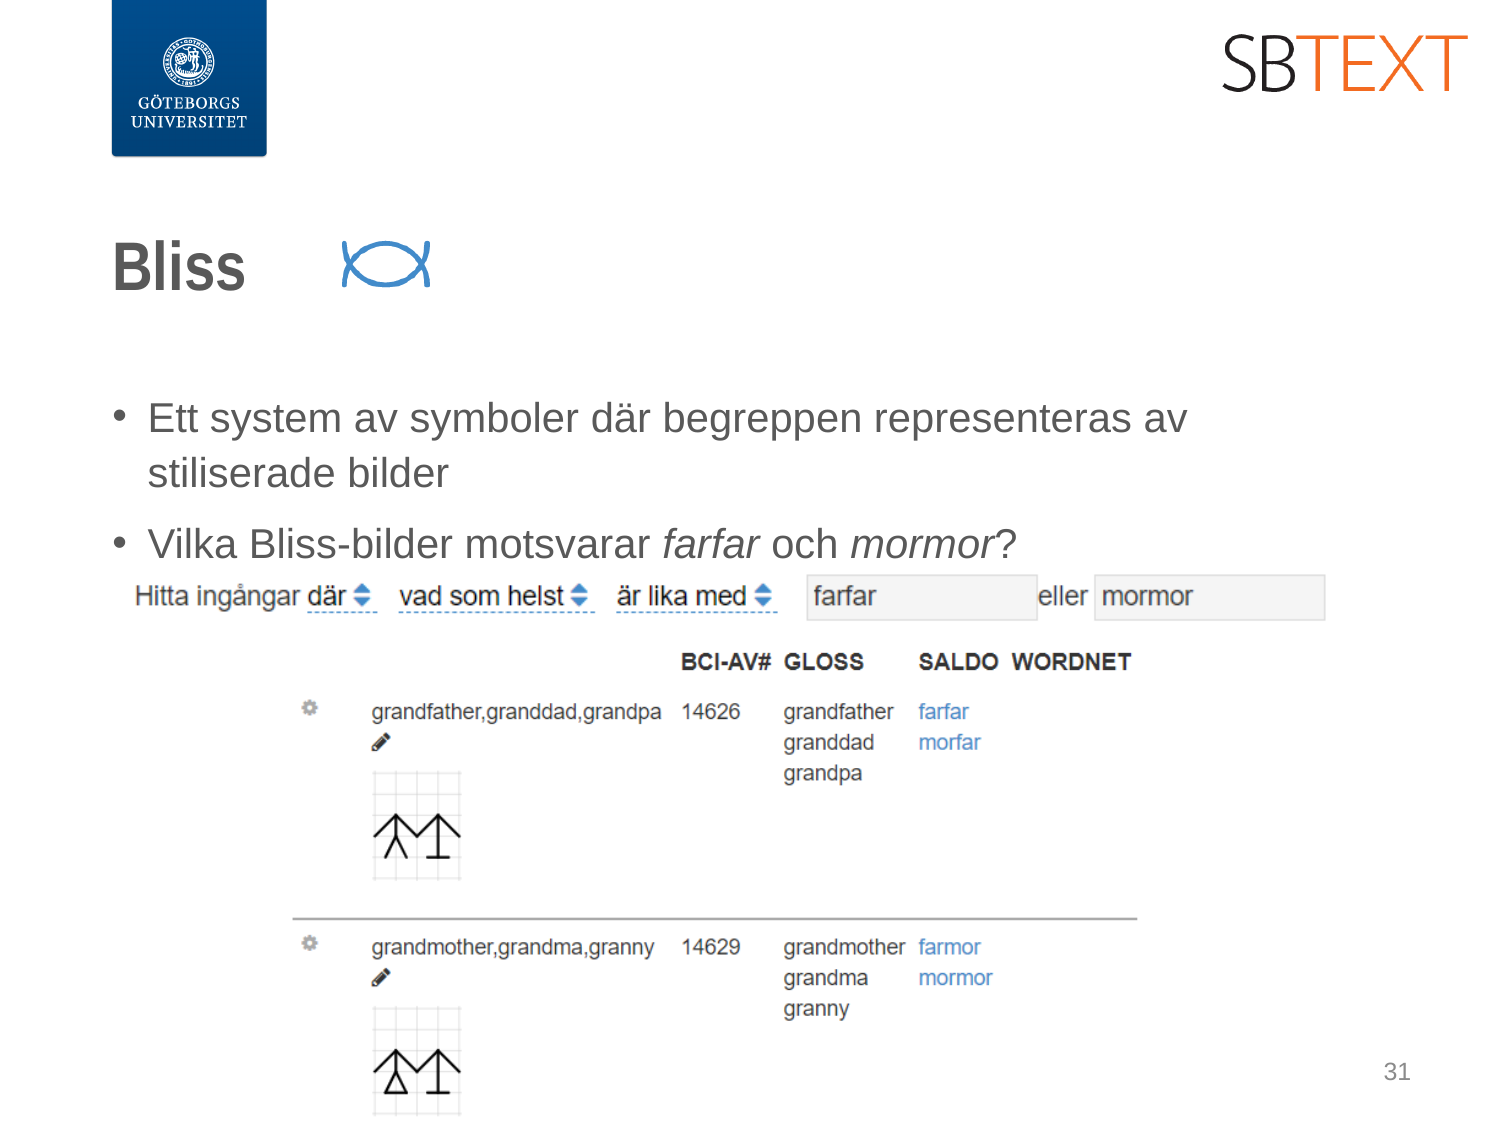

# Bliss
Ett system av symboler där begreppen representeras av stiliserade bilder
Vilka Bliss-bilder motsvarar farfar och mormor?